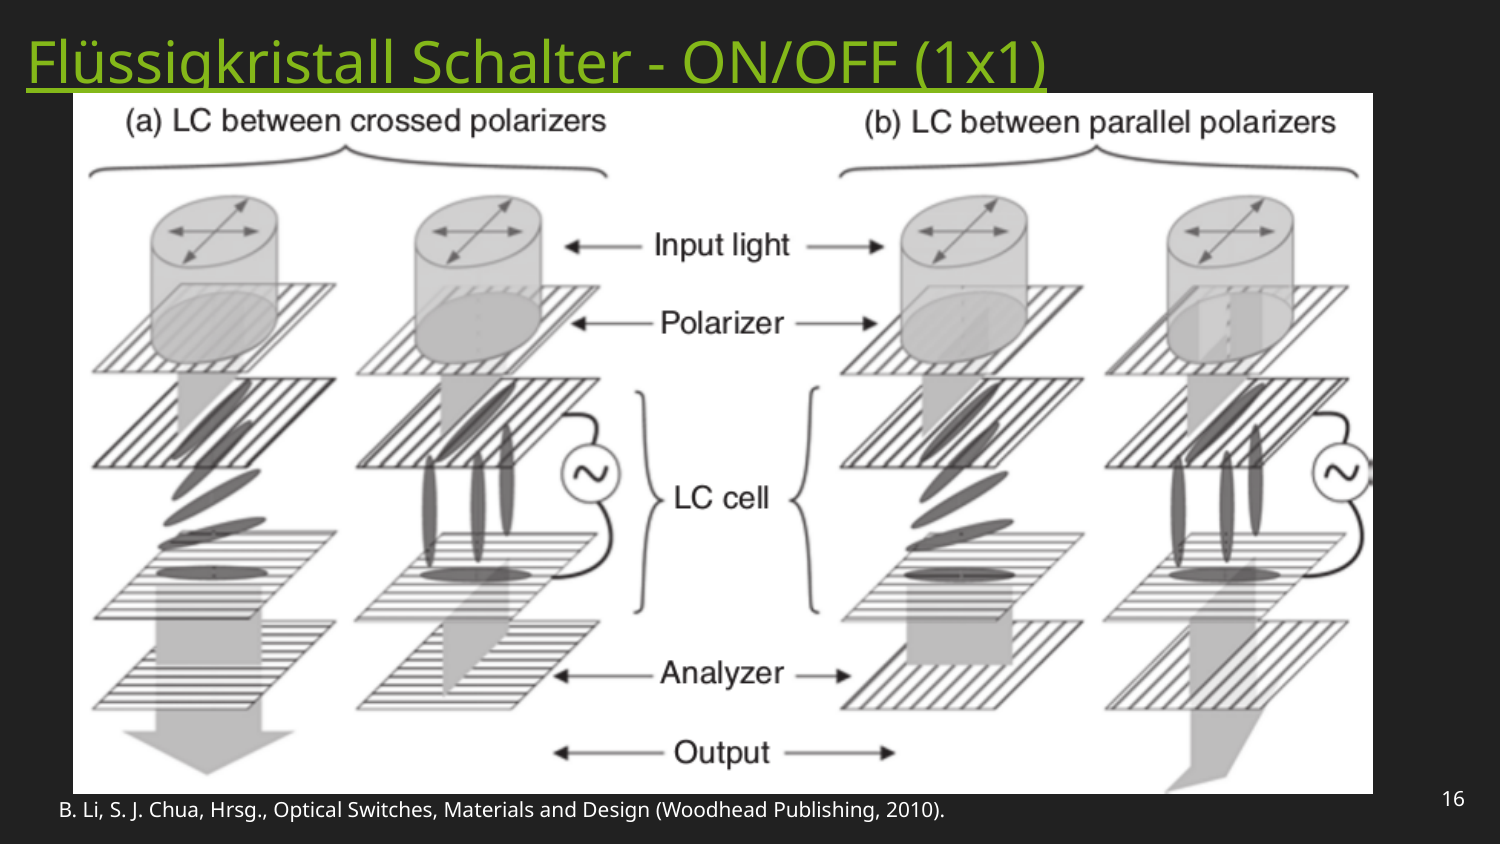

# Flüssigkristall Schalter - ON/OFF (1x1)
B. Li, S. J. Chua, Hrsg., Optical Switches, Materials and Design (Woodhead Publishing, 2010).